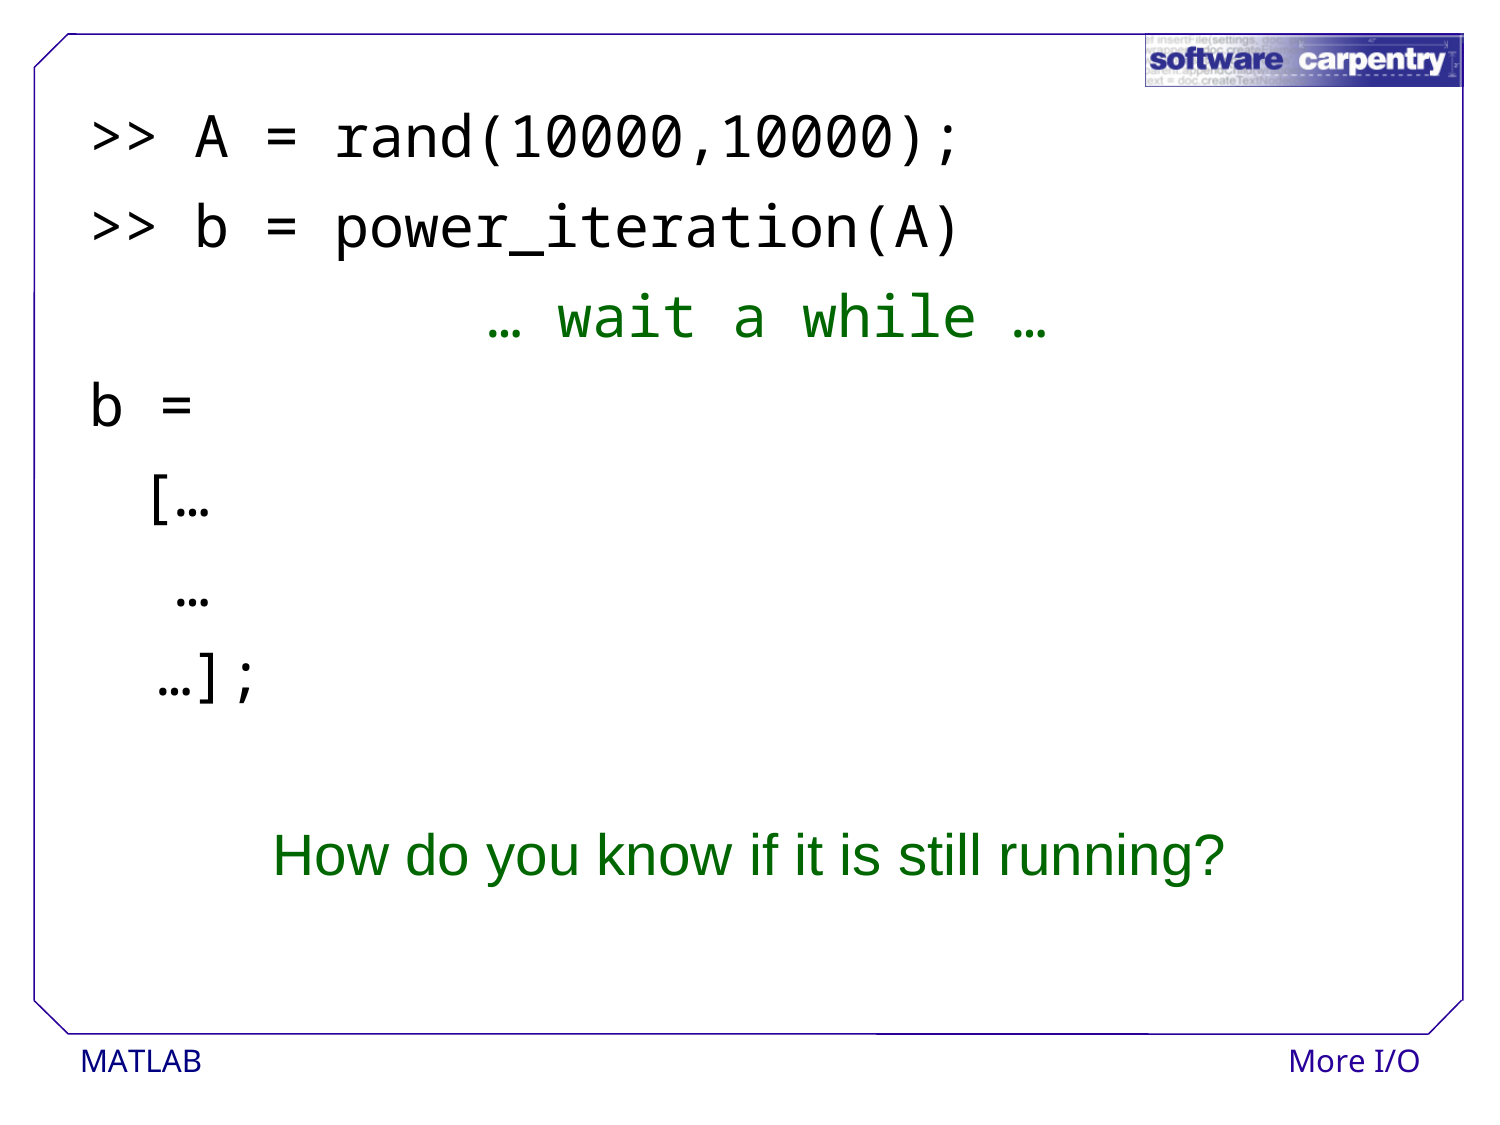

# >> A = rand(10000,10000);
>> b = power_iteration(A)
 … wait a while …
b =
	[…
	 …
		…];
How do you know if it is still running?